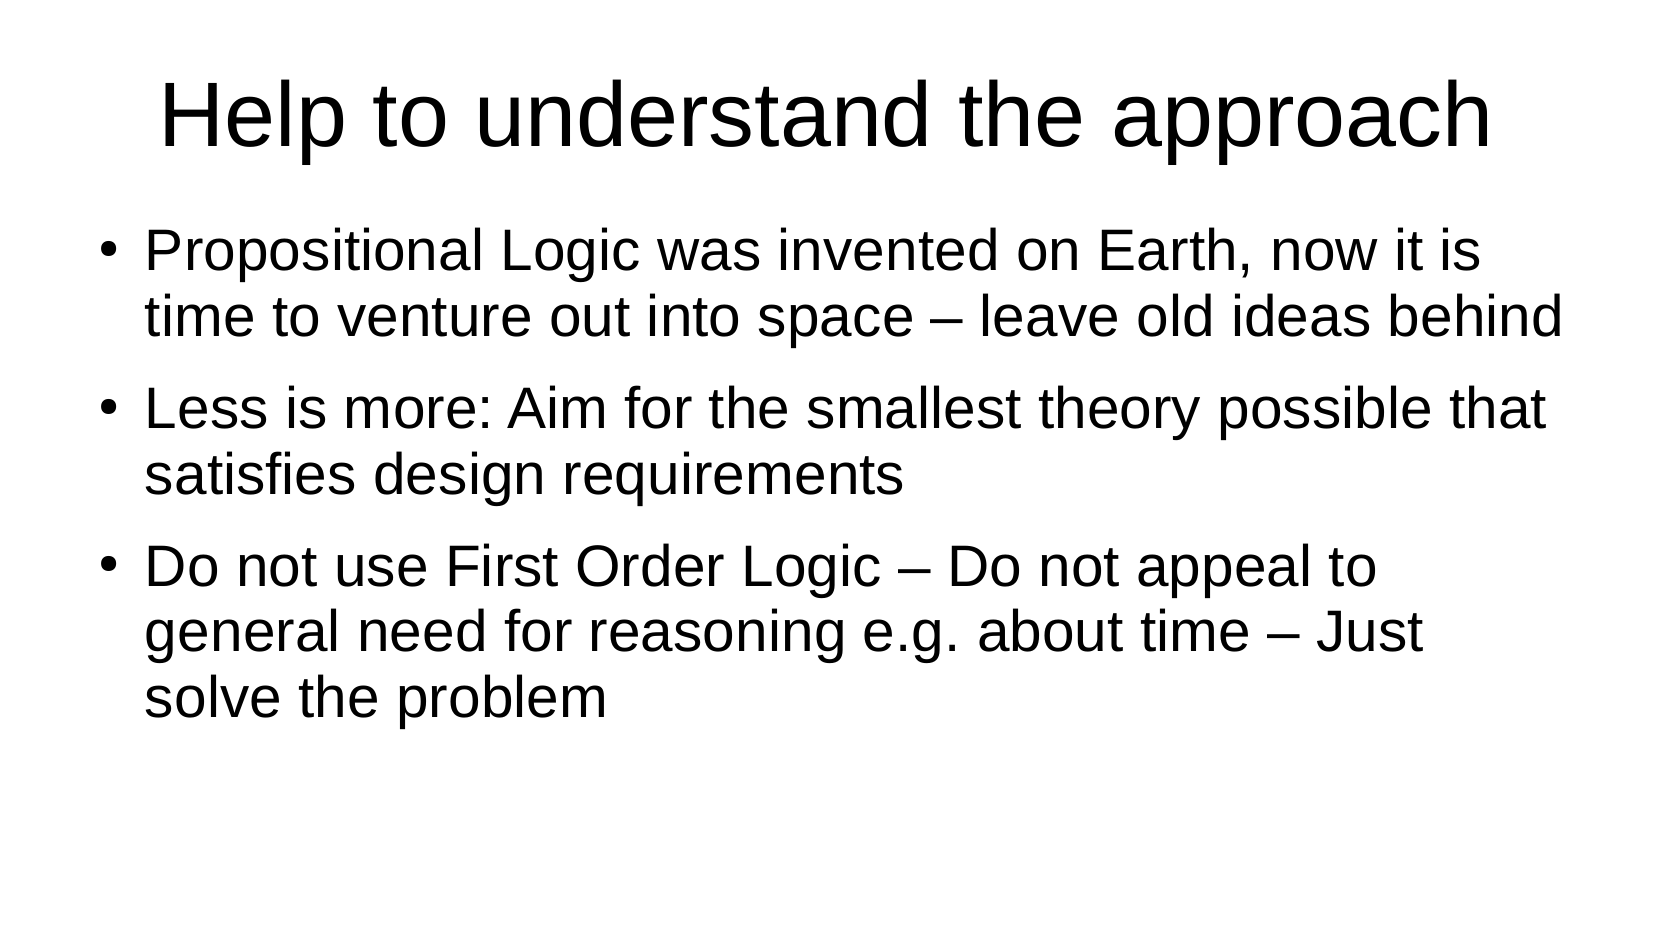

# Help to understand the approach
Propositional Logic was invented on Earth, now it is time to venture out into space – leave old ideas behind
Less is more: Aim for the smallest theory possible that satisfies design requirements
Do not use First Order Logic – Do not appeal to general need for reasoning e.g. about time – Just solve the problem